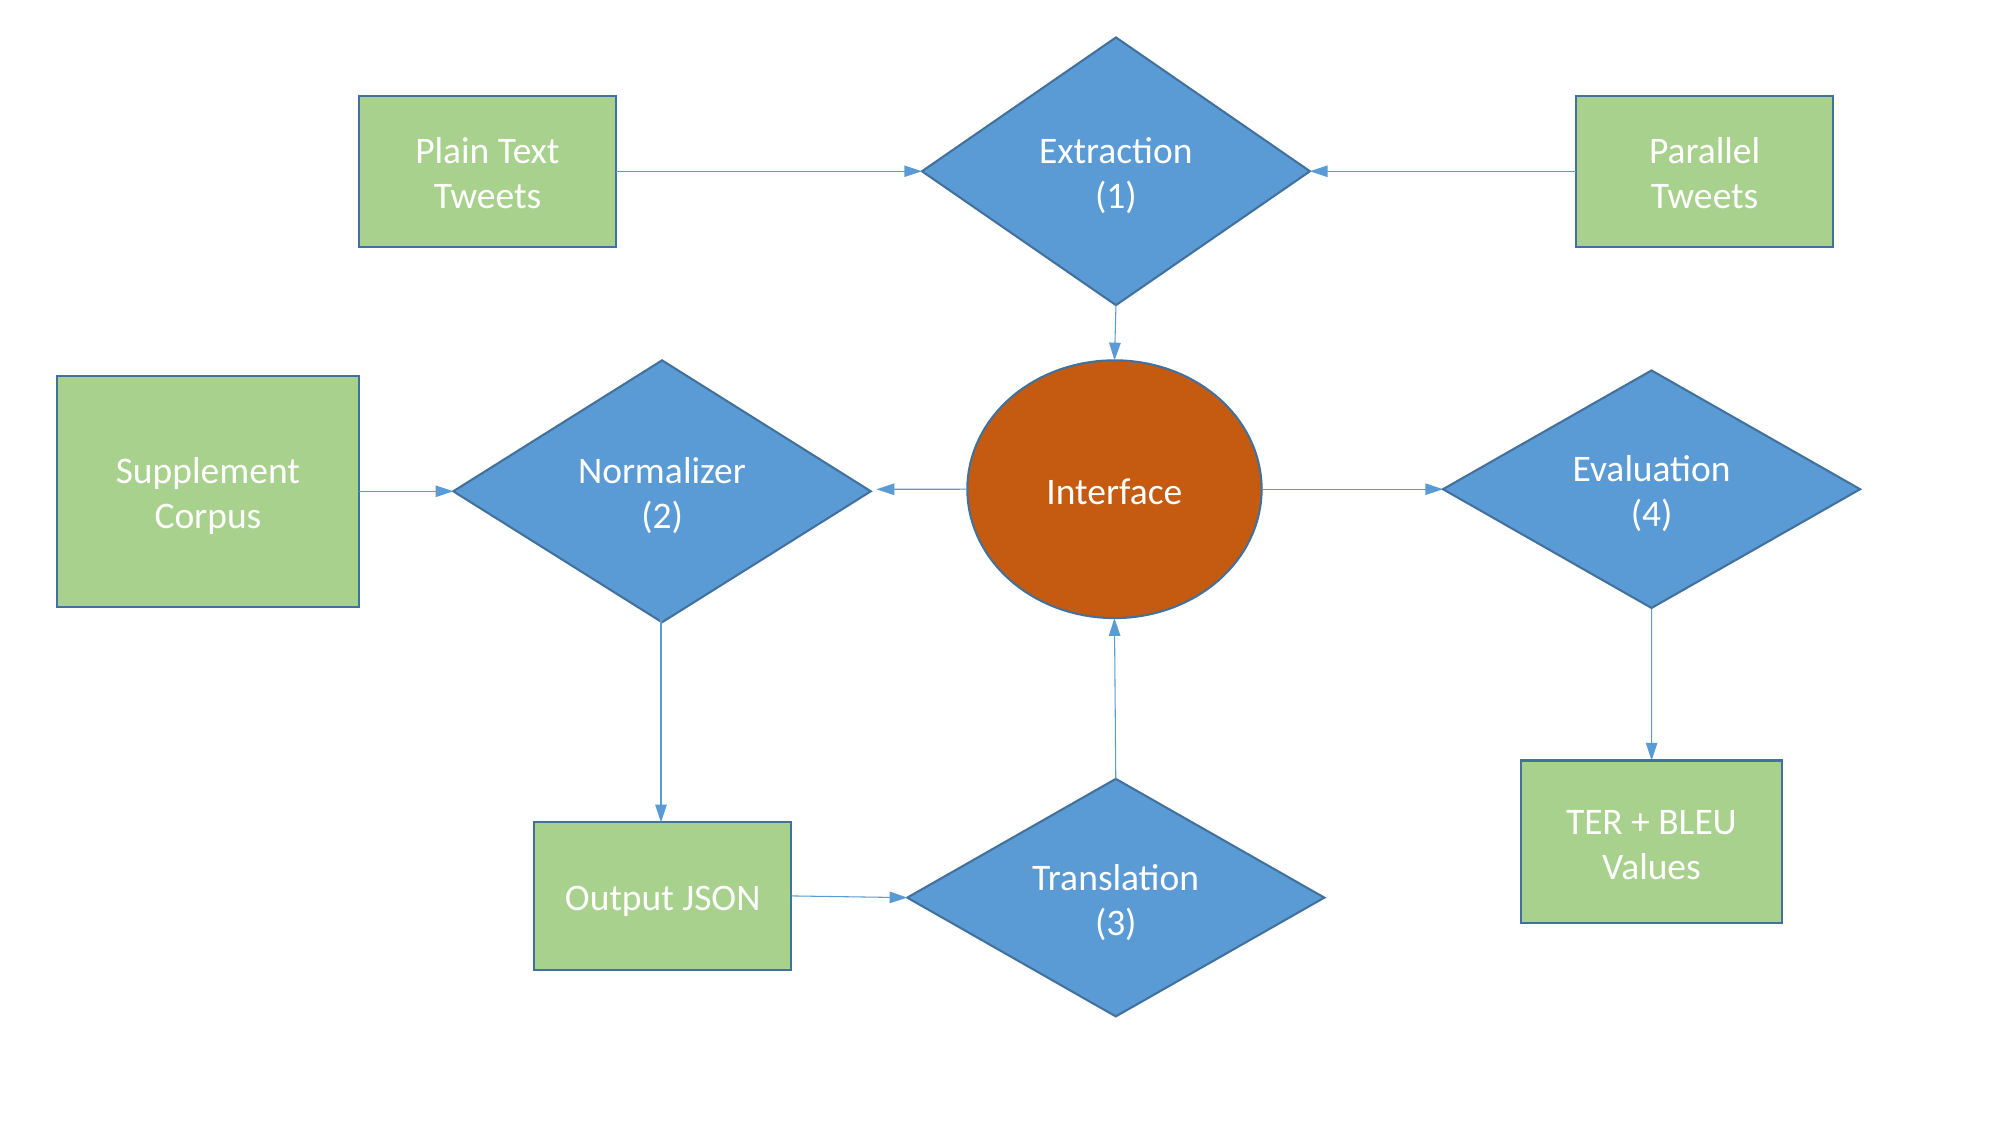

Extraction
(1)
Plain Text Tweets
Parallel Tweets
Normalizer
(2)
Interface
Evaluation
(4)
Supplement Corpus
TER + BLEU Values
Translation
(3)
Output JSON